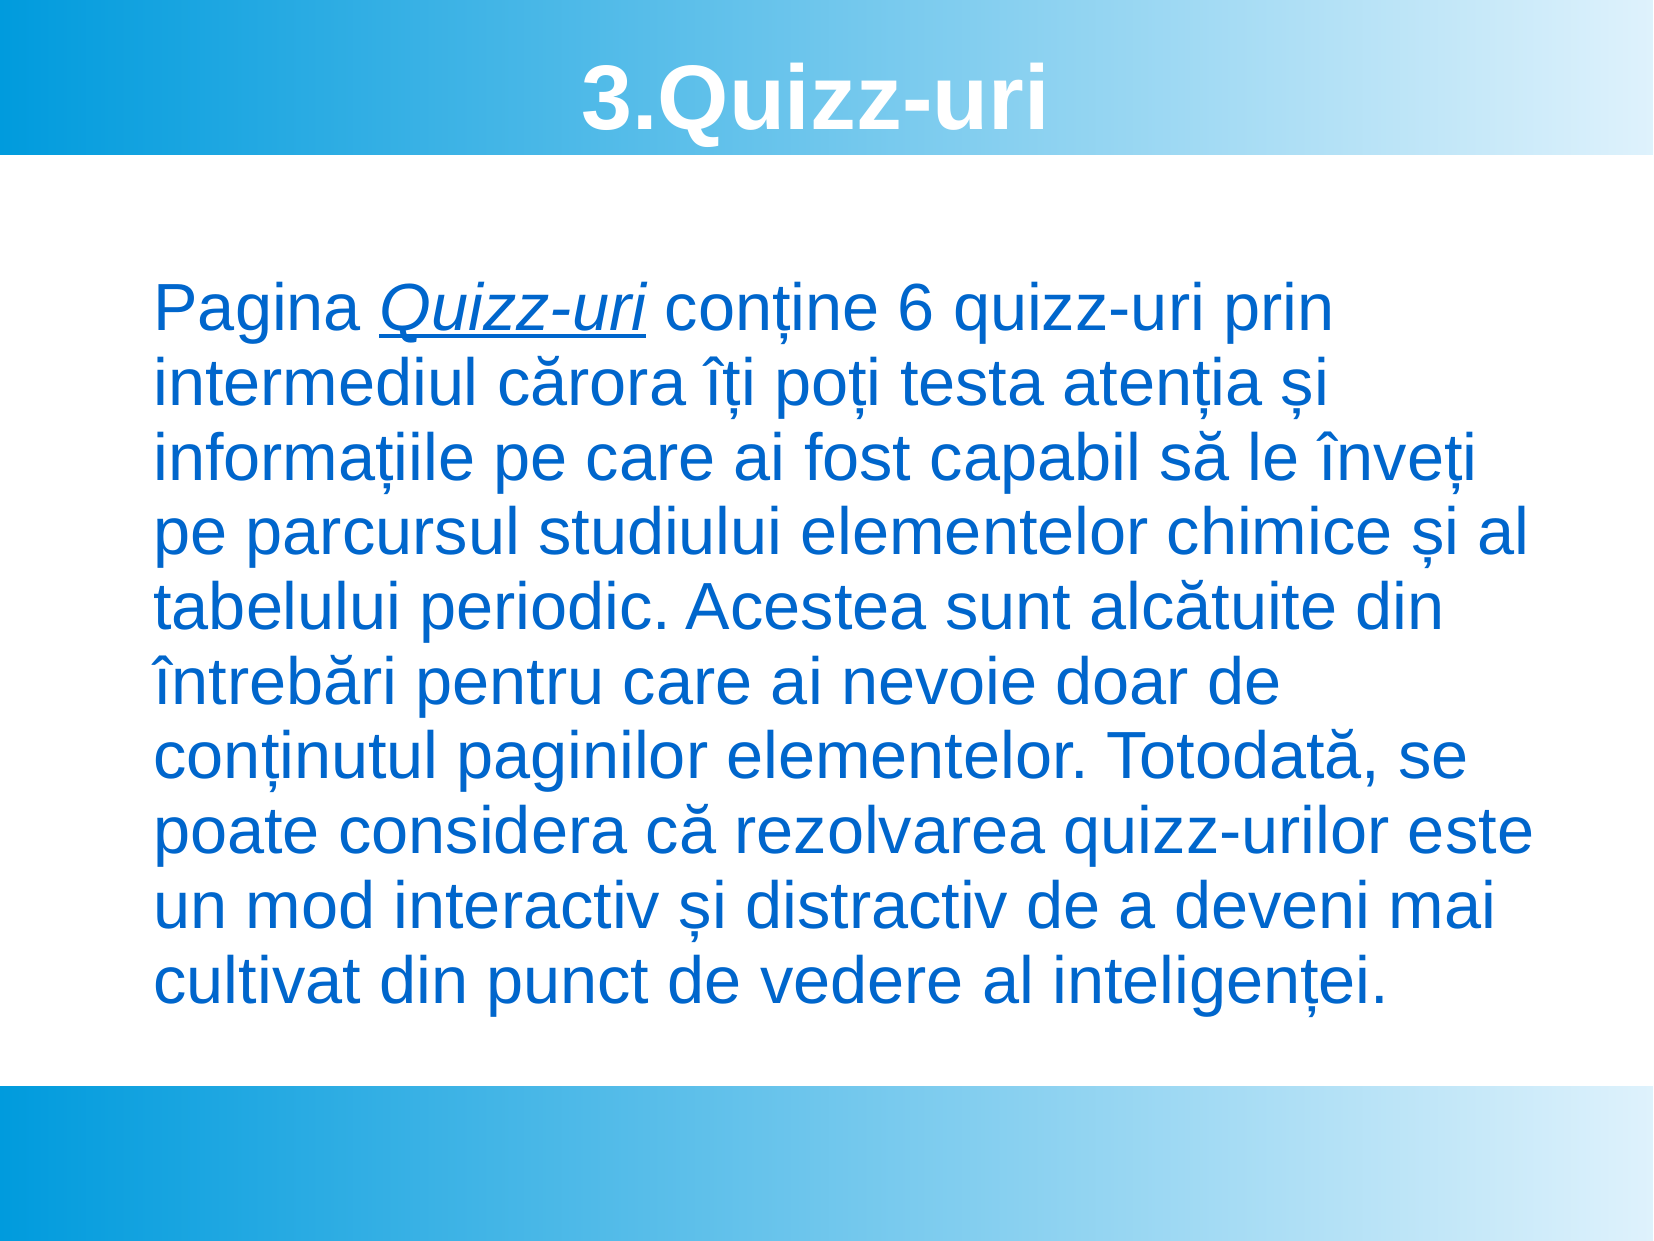

# 3.Quizz-uri
Pagina Quizz-uri conține 6 quizz-uri prin intermediul cărora îți poți testa atenția și informațiile pe care ai fost capabil să le înveți pe parcursul studiului elementelor chimice și al tabelului periodic. Acestea sunt alcătuite din întrebări pentru care ai nevoie doar de conținutul paginilor elementelor. Totodată, se poate considera că rezolvarea quizz-urilor este un mod interactiv și distractiv de a deveni mai cultivat din punct de vedere al inteligenței.